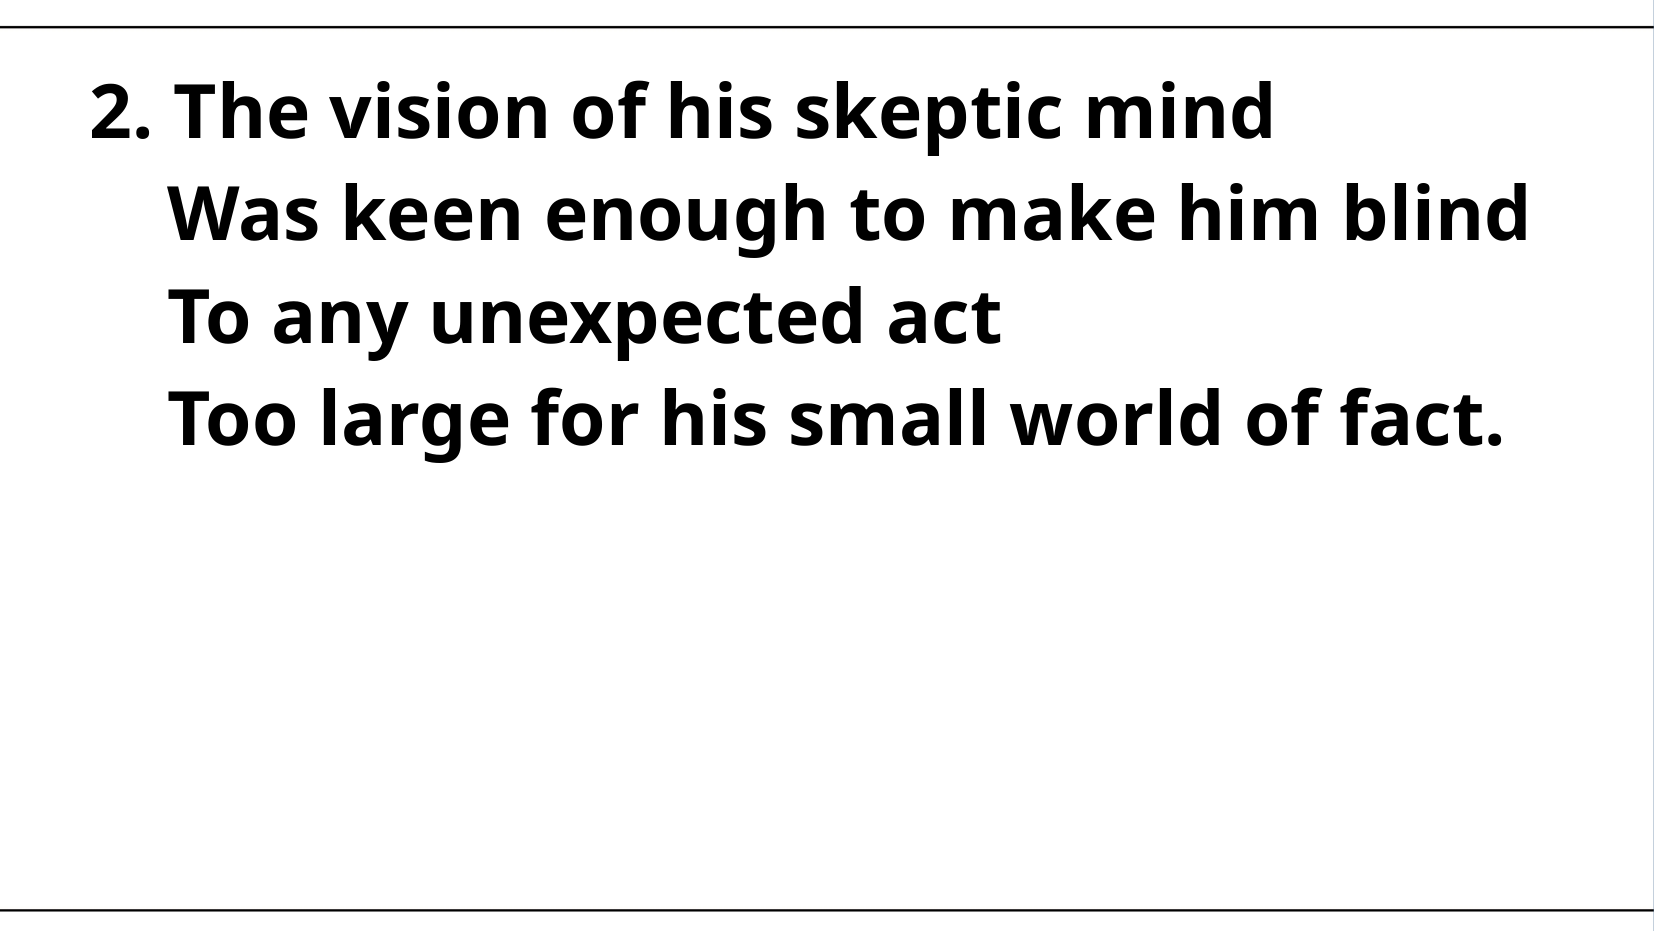

2. The vision of his skeptic mind
 Was keen enough to make him blind
 To any unexpected act
 Too large for his small world of fact.